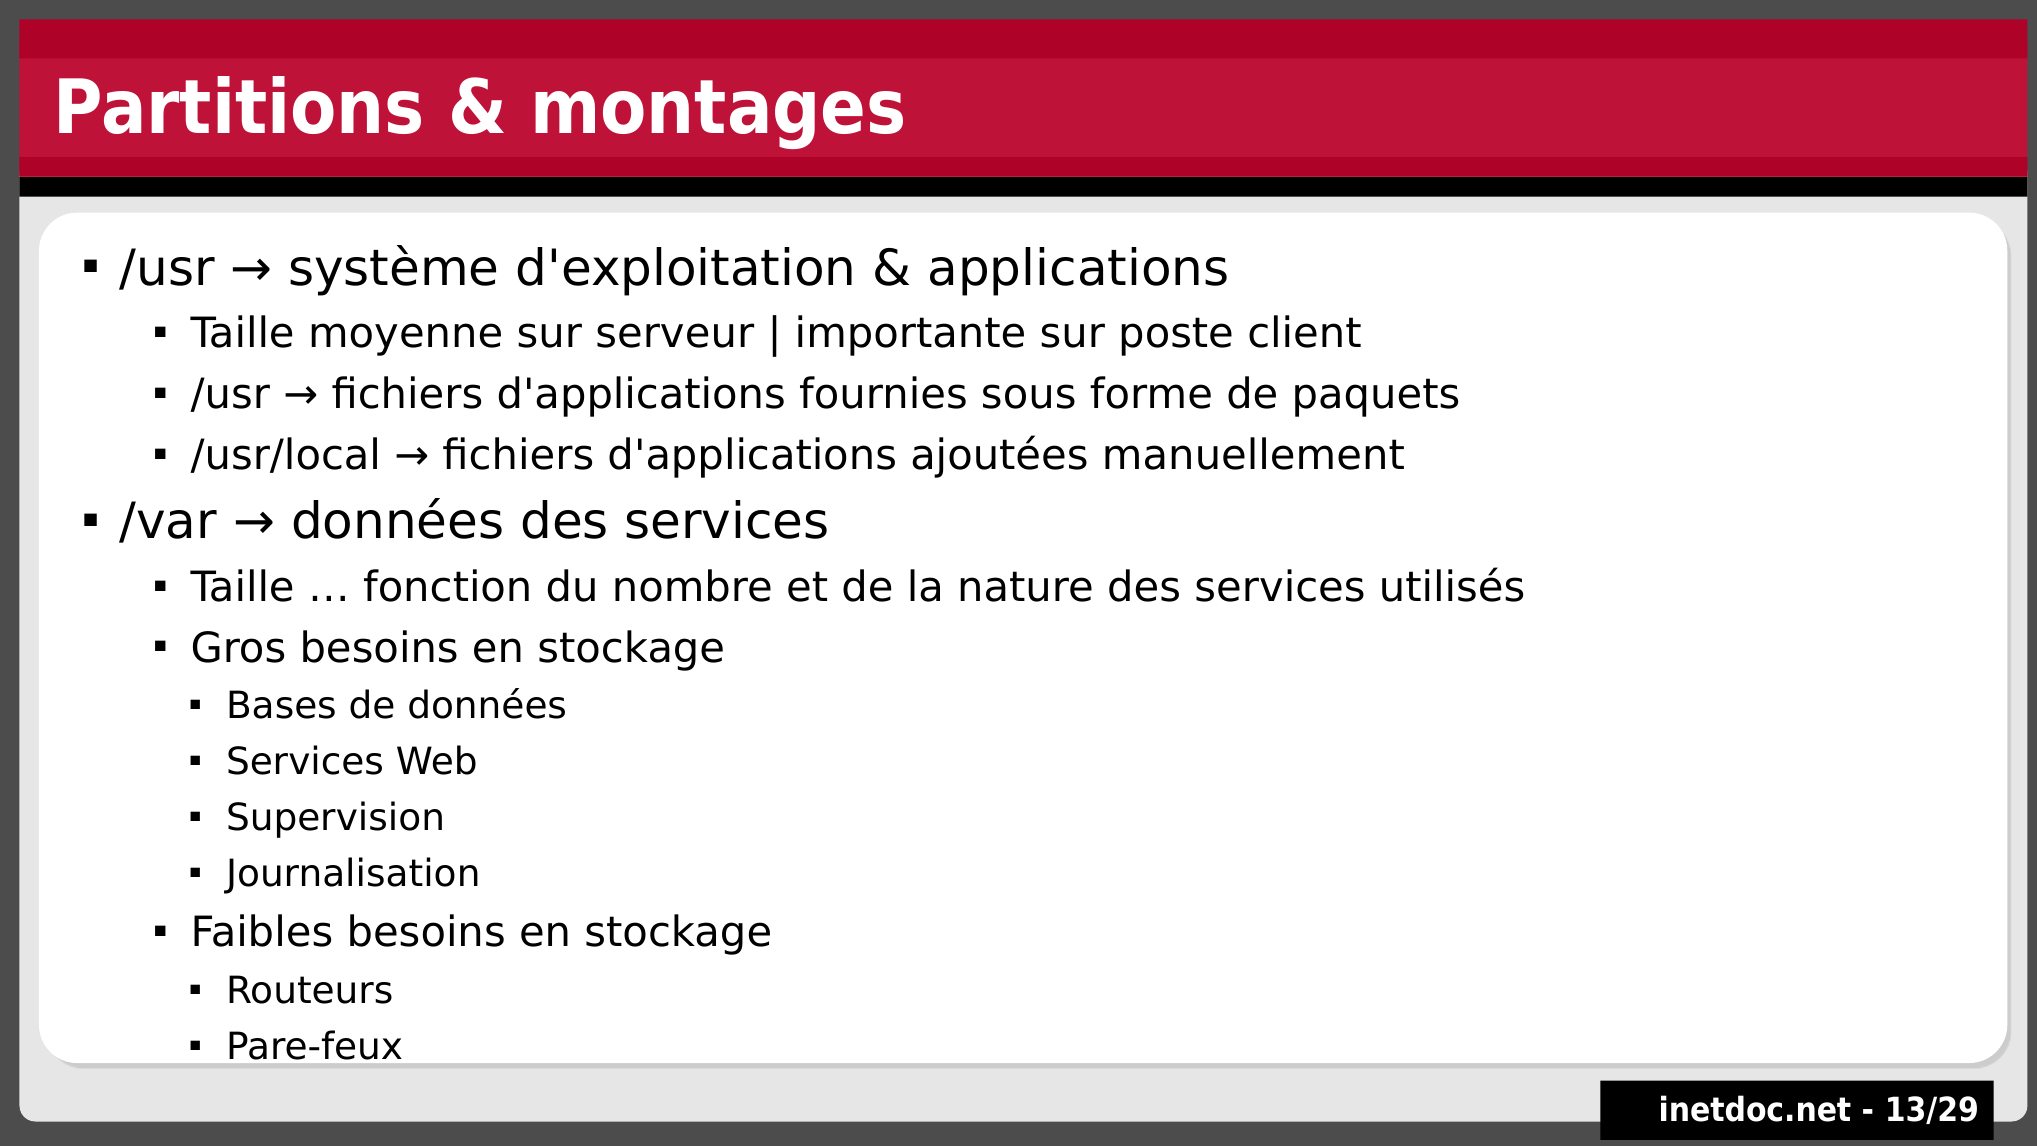

Partitions & montages
/usr → système d'exploitation & applications
Taille moyenne sur serveur | importante sur poste client
/usr → fichiers d'applications fournies sous forme de paquets
/usr/local → fichiers d'applications ajoutées manuellement
/var → données des services
Taille … fonction du nombre et de la nature des services utilisés
Gros besoins en stockage
Bases de données
Services Web
Supervision
Journalisation
Faibles besoins en stockage
Routeurs
Pare-feux
inetdoc.net - /29